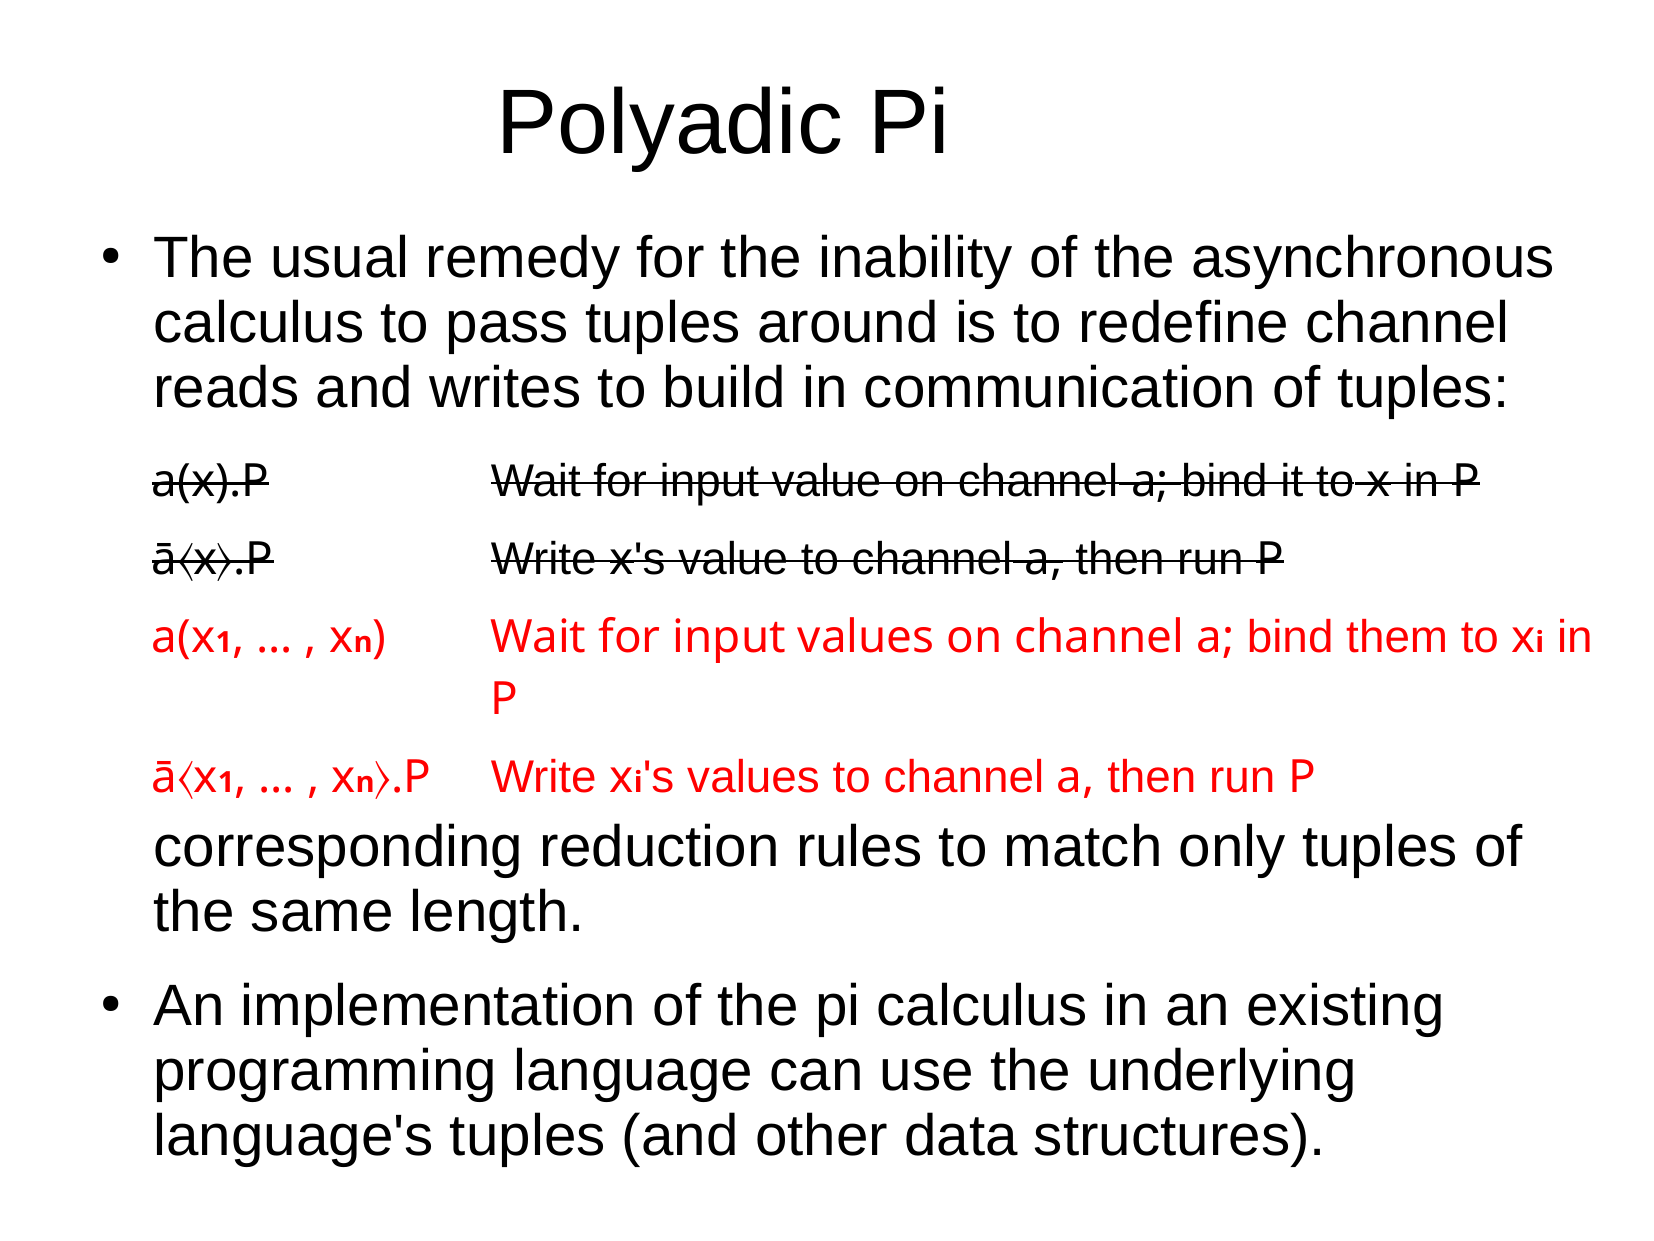

# Polyadic Pi
The usual remedy for the inability of the asynchronous calculus to pass tuples around is to redefine channel reads and writes to build in communication of tuples:
although this means you must also change the corresponding reduction rules to match only tuples of the same length.
An implementation of the pi calculus in an existing programming language can use the underlying language's tuples (and other data structures).
| | a(x).P | Wait for input value on channel a; bind it to x in P |
| --- | --- | --- |
| | ā〈x〉.P | Write x's value to channel a, then run P |
| | a(x1, … , xn) | Wait for input values on channel a; bind them to xi in P |
| | ā〈x1, … , xn〉.P | Write xi's values to channel a, then run P |